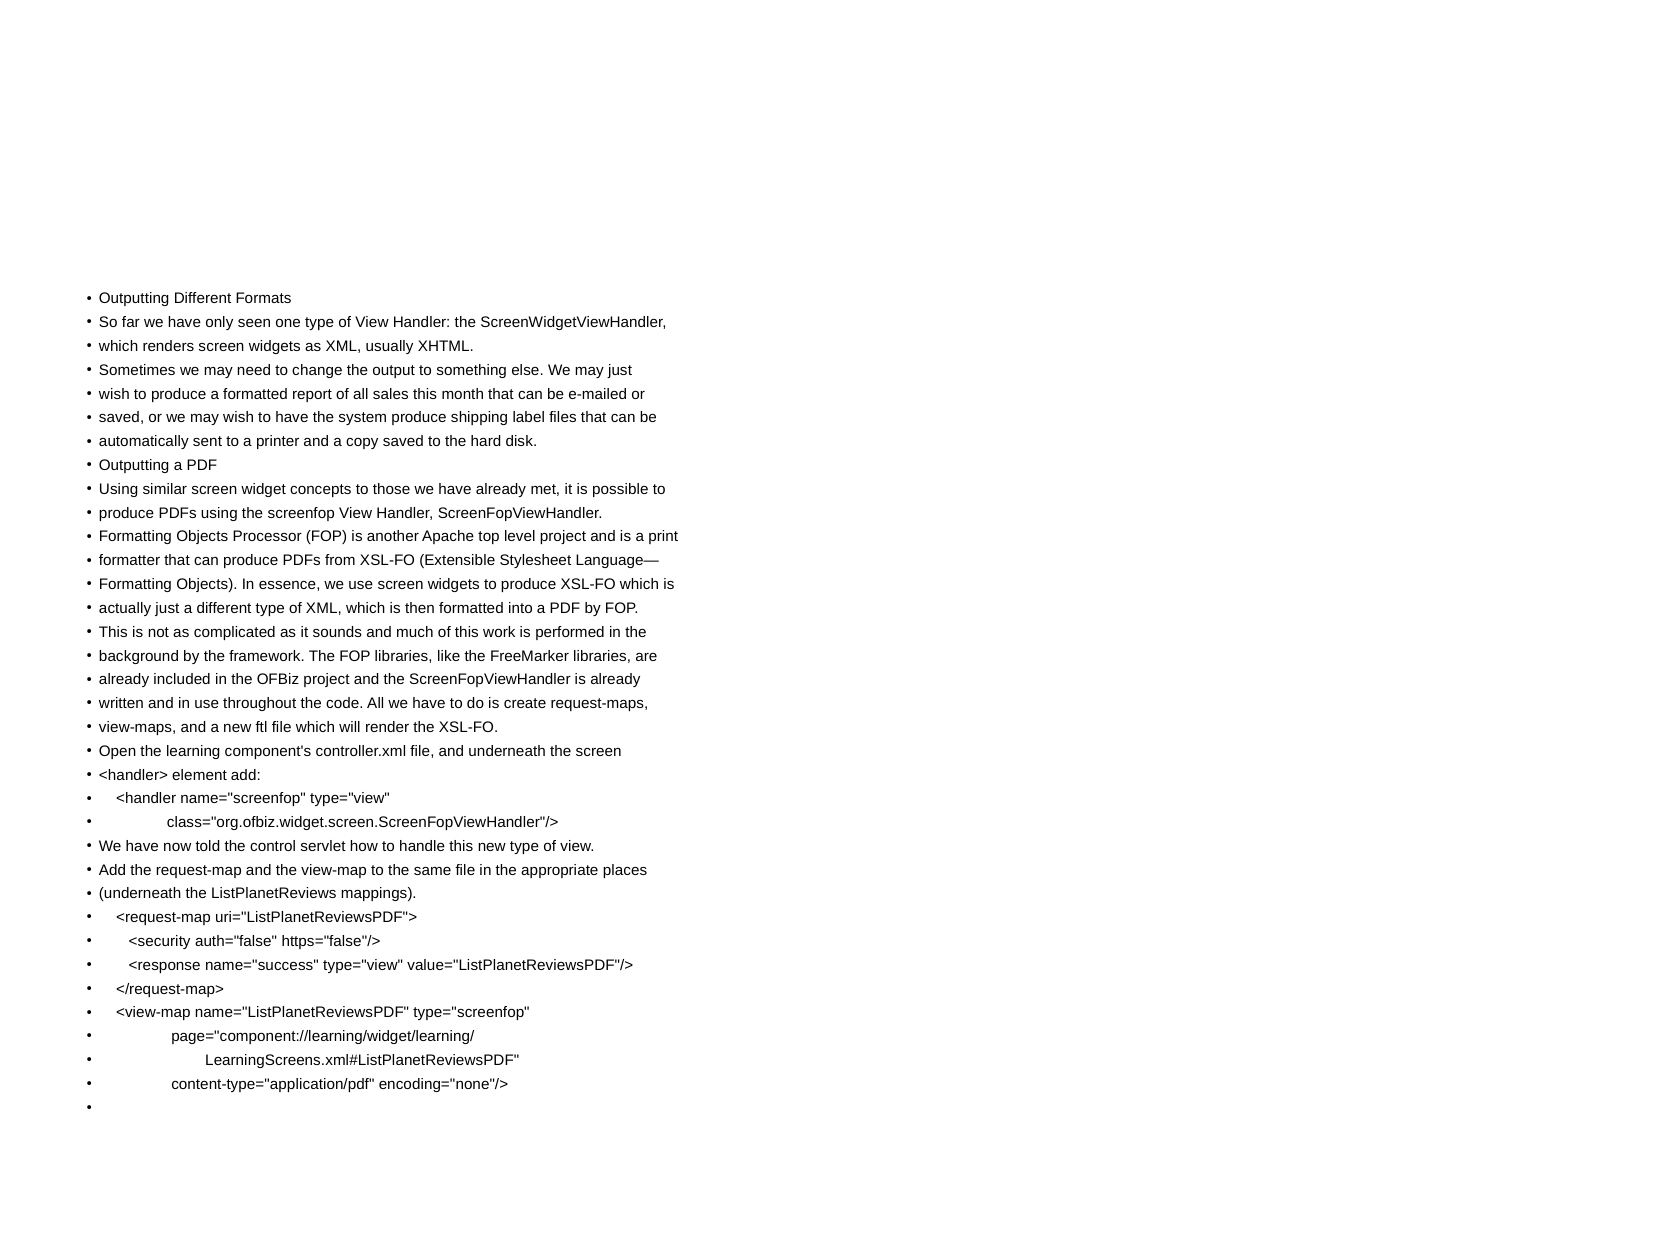

#
Outputting Different Formats
So far we have only seen one type of View Handler: the ScreenWidgetViewHandler,
which renders screen widgets as XML, usually XHTML.
Sometimes we may need to change the output to something else. We may just
wish to produce a formatted report of all sales this month that can be e-mailed or
saved, or we may wish to have the system produce shipping label files that can be
automatically sent to a printer and a copy saved to the hard disk.
Outputting a PDF
Using similar screen widget concepts to those we have already met, it is possible to
produce PDFs using the screenfop View Handler, ScreenFopViewHandler.
Formatting Objects Processor (FOP) is another Apache top level project and is a print
formatter that can produce PDFs from XSL-FO (Extensible Stylesheet Language—
Formatting Objects). In essence, we use screen widgets to produce XSL-FO which is
actually just a different type of XML, which is then formatted into a PDF by FOP.
This is not as complicated as it sounds and much of this work is performed in the
background by the framework. The FOP libraries, like the FreeMarker libraries, are
already included in the OFBiz project and the ScreenFopViewHandler is already
written and in use throughout the code. All we have to do is create request-maps,
view-maps, and a new ftl file which will render the XSL-FO.
Open the learning component's controller.xml file, and underneath the screen
<handler> element add:
 <handler name="screenfop" type="view"
 class="org.ofbiz.widget.screen.ScreenFopViewHandler"/>
We have now told the control servlet how to handle this new type of view.
Add the request-map and the view-map to the same file in the appropriate places
(underneath the ListPlanetReviews mappings).
 <request-map uri="ListPlanetReviewsPDF">
 <security auth="false" https="false"/>
 <response name="success" type="view" value="ListPlanetReviewsPDF"/>
 </request-map>
 <view-map name="ListPlanetReviewsPDF" type="screenfop"
 page="component://learning/widget/learning/
 LearningScreens.xml#ListPlanetReviewsPDF"
 content-type="application/pdf" encoding="none"/>